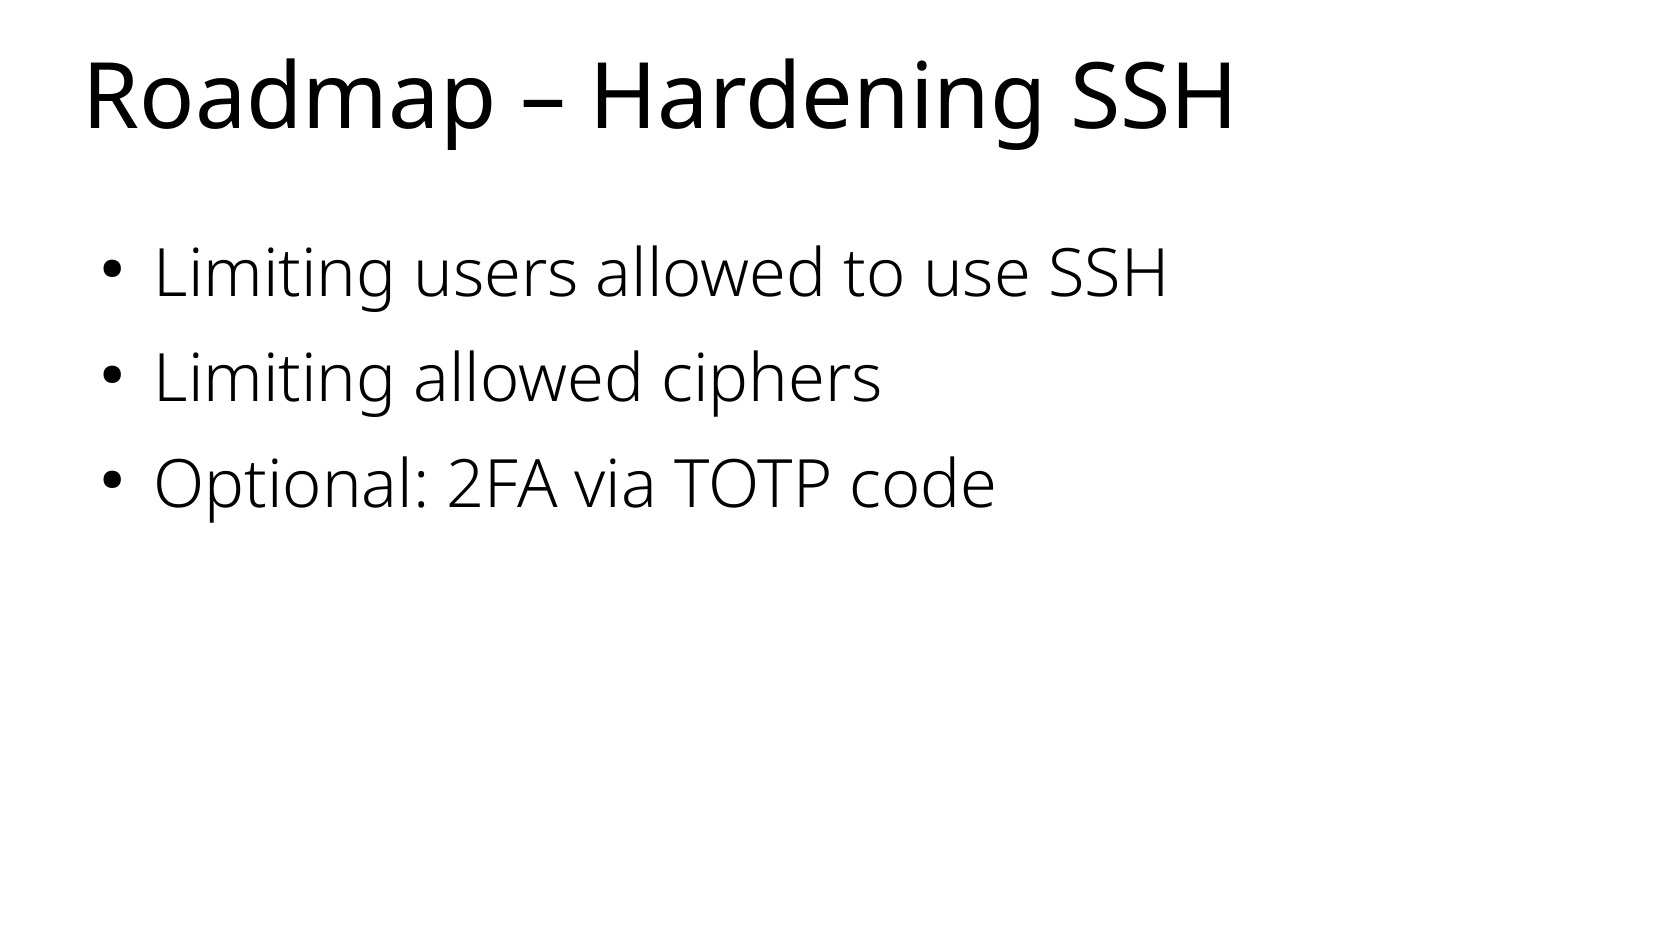

# Roadmap – Hardening SSH
Limiting users allowed to use SSH
Limiting allowed ciphers
Optional: 2FA via TOTP code